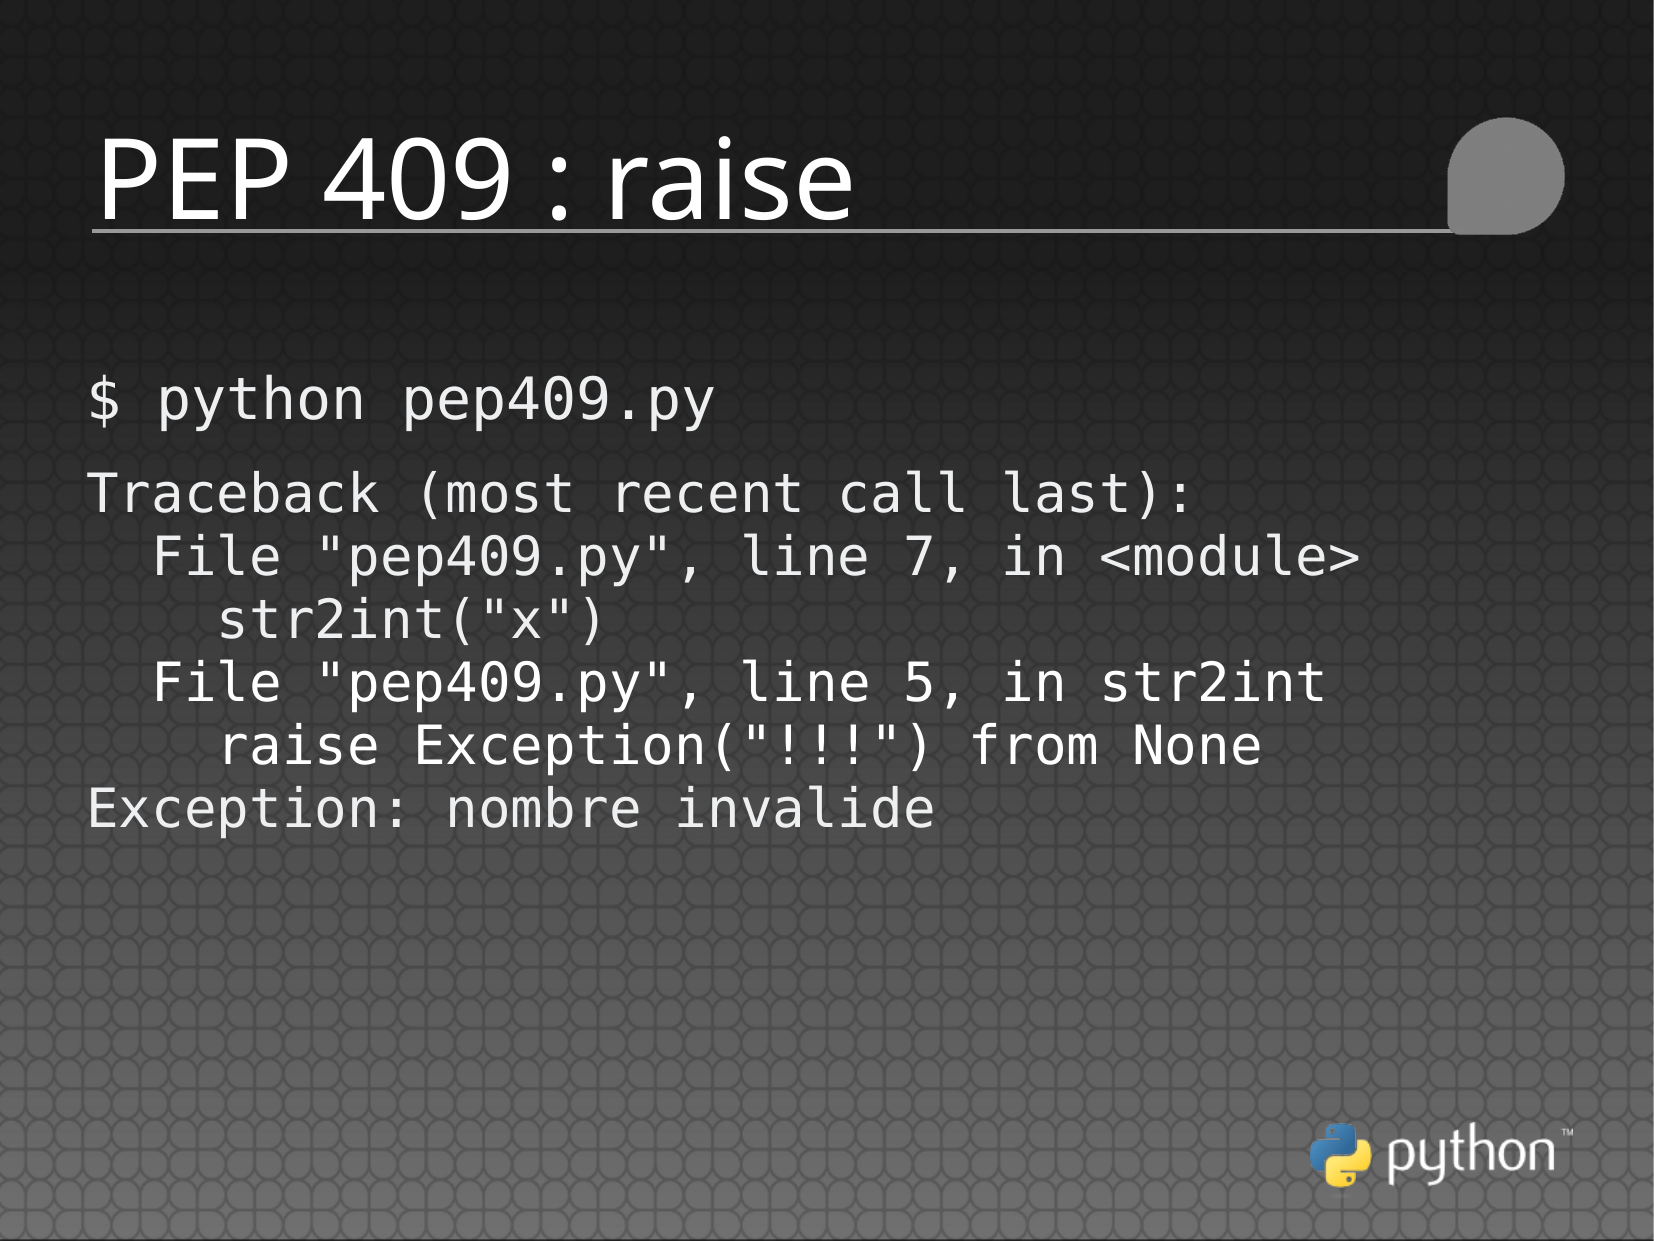

PEP 409 : raise
# $ python pep409.py
Traceback (most recent call last):
 File "pep409.py", line 7, in <module>
 str2int("x")
 File "pep409.py", line 5, in str2int
 raise Exception("!!!") from None
Exception: nombre invalide